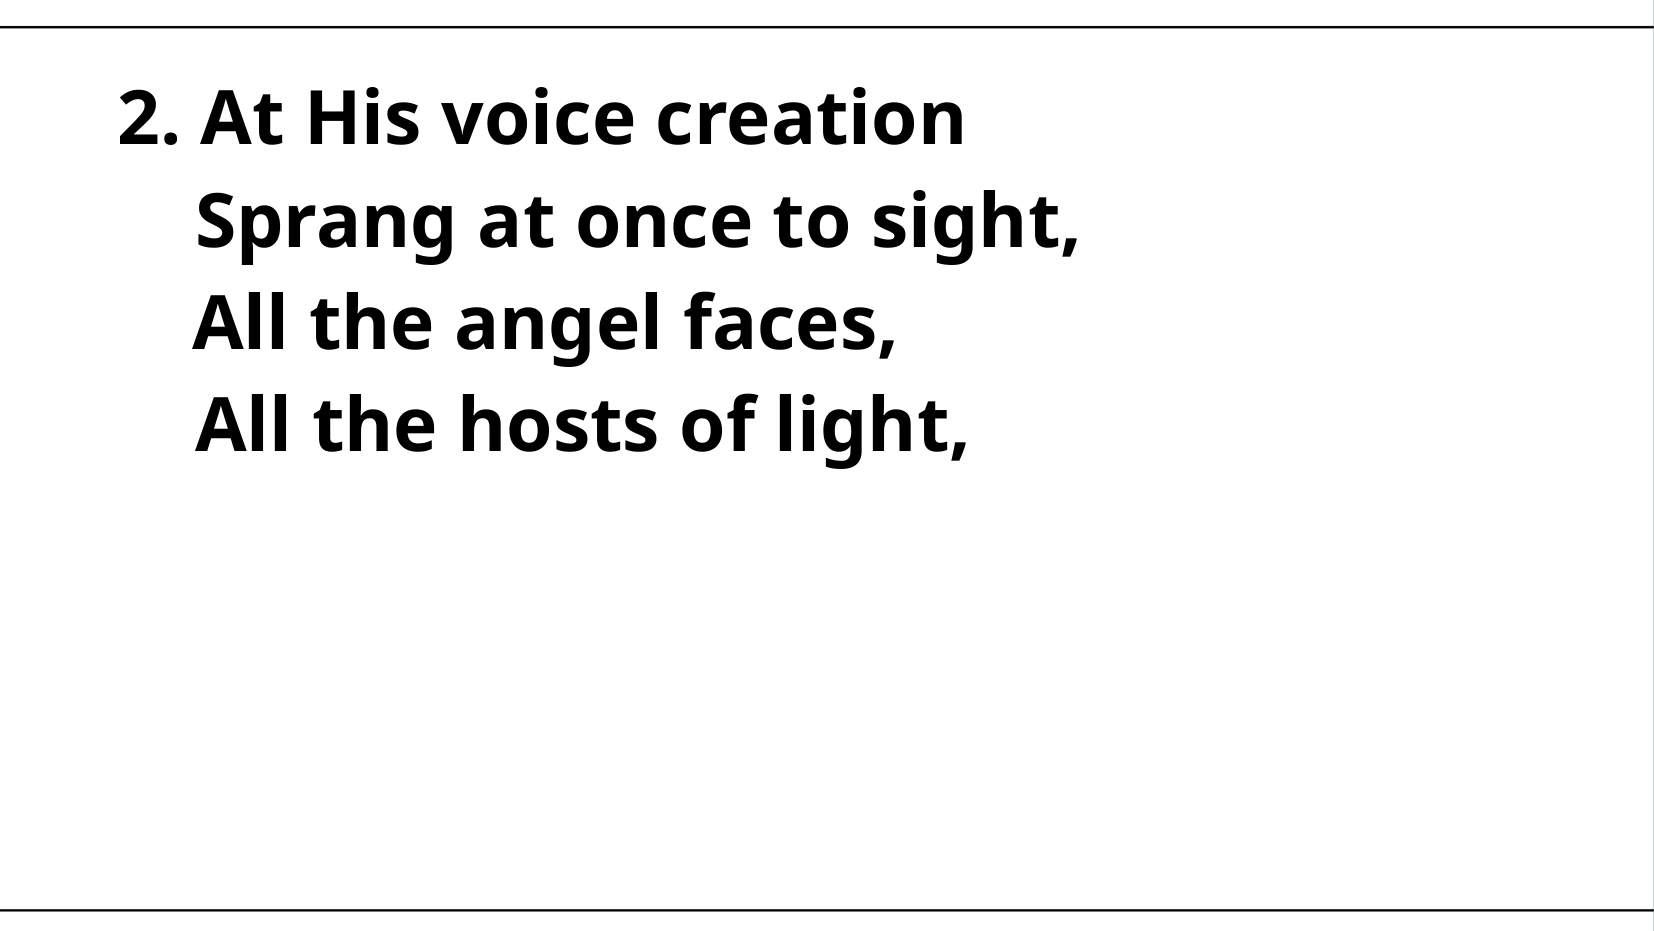

2. At His voice creation
 Sprang at once to sight,
All the angel faces,
 All the hosts of light,